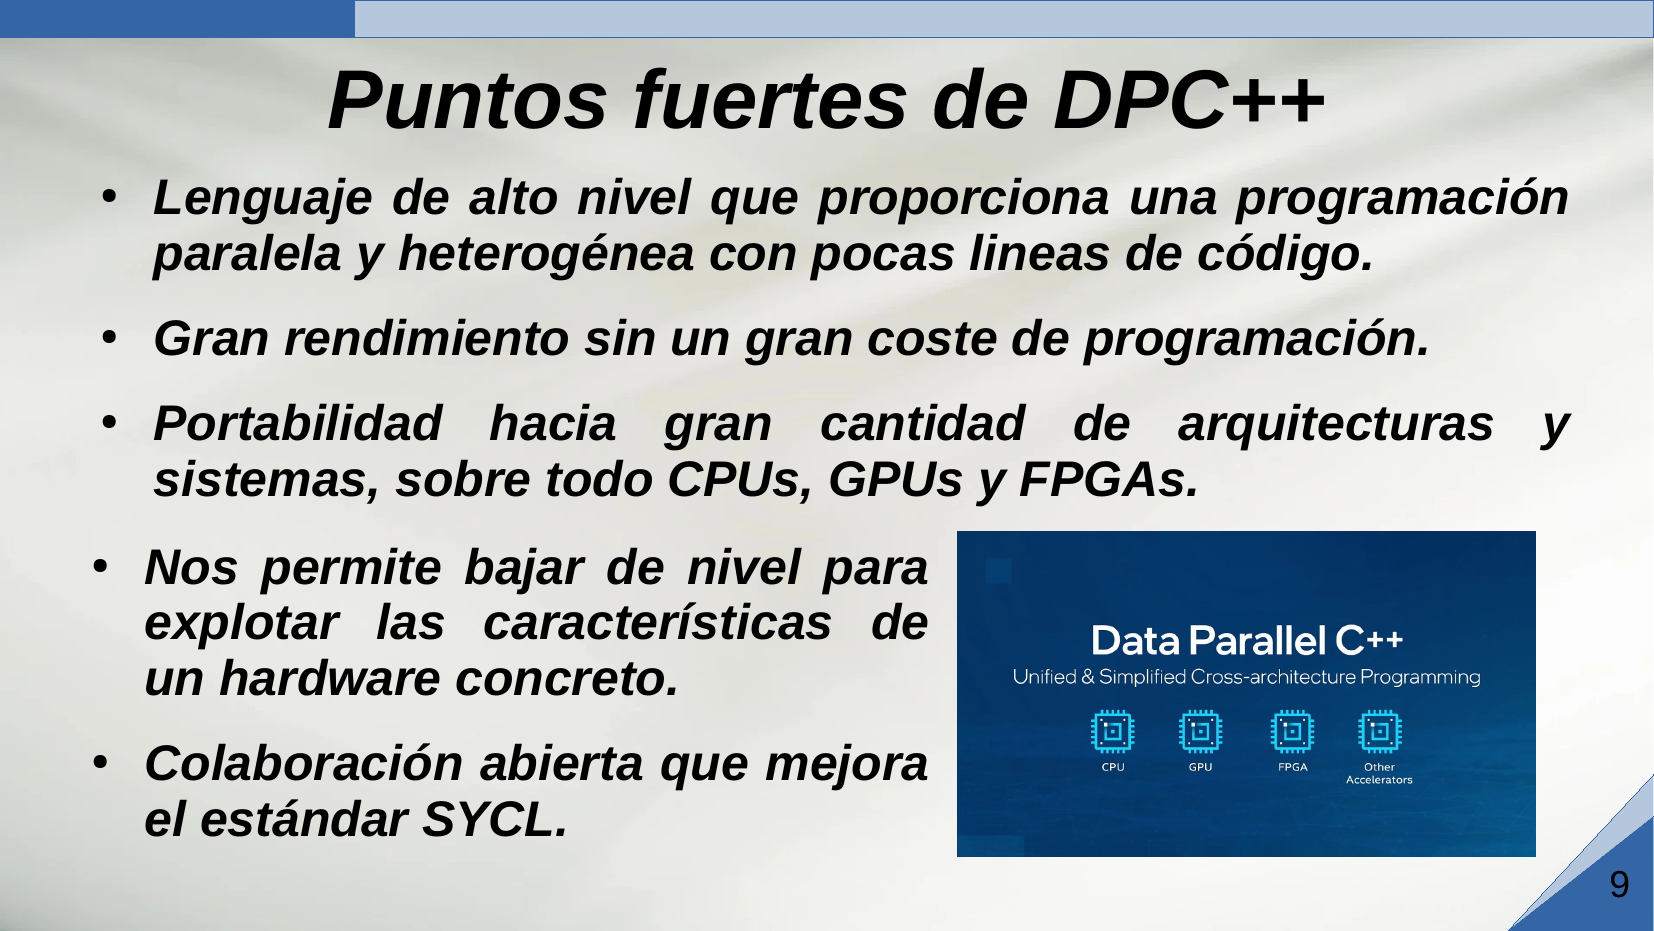

Puntos fuertes de DPC++
# Lenguaje de alto nivel que proporciona una programación paralela y heterogénea con pocas lineas de código.
Gran rendimiento sin un gran coste de programación.
Portabilidad hacia gran cantidad de arquitecturas y sistemas, sobre todo CPUs, GPUs y FPGAs.
Nos permite bajar de nivel para explotar las características de un hardware concreto.
Colaboración abierta que mejora el estándar SYCL.